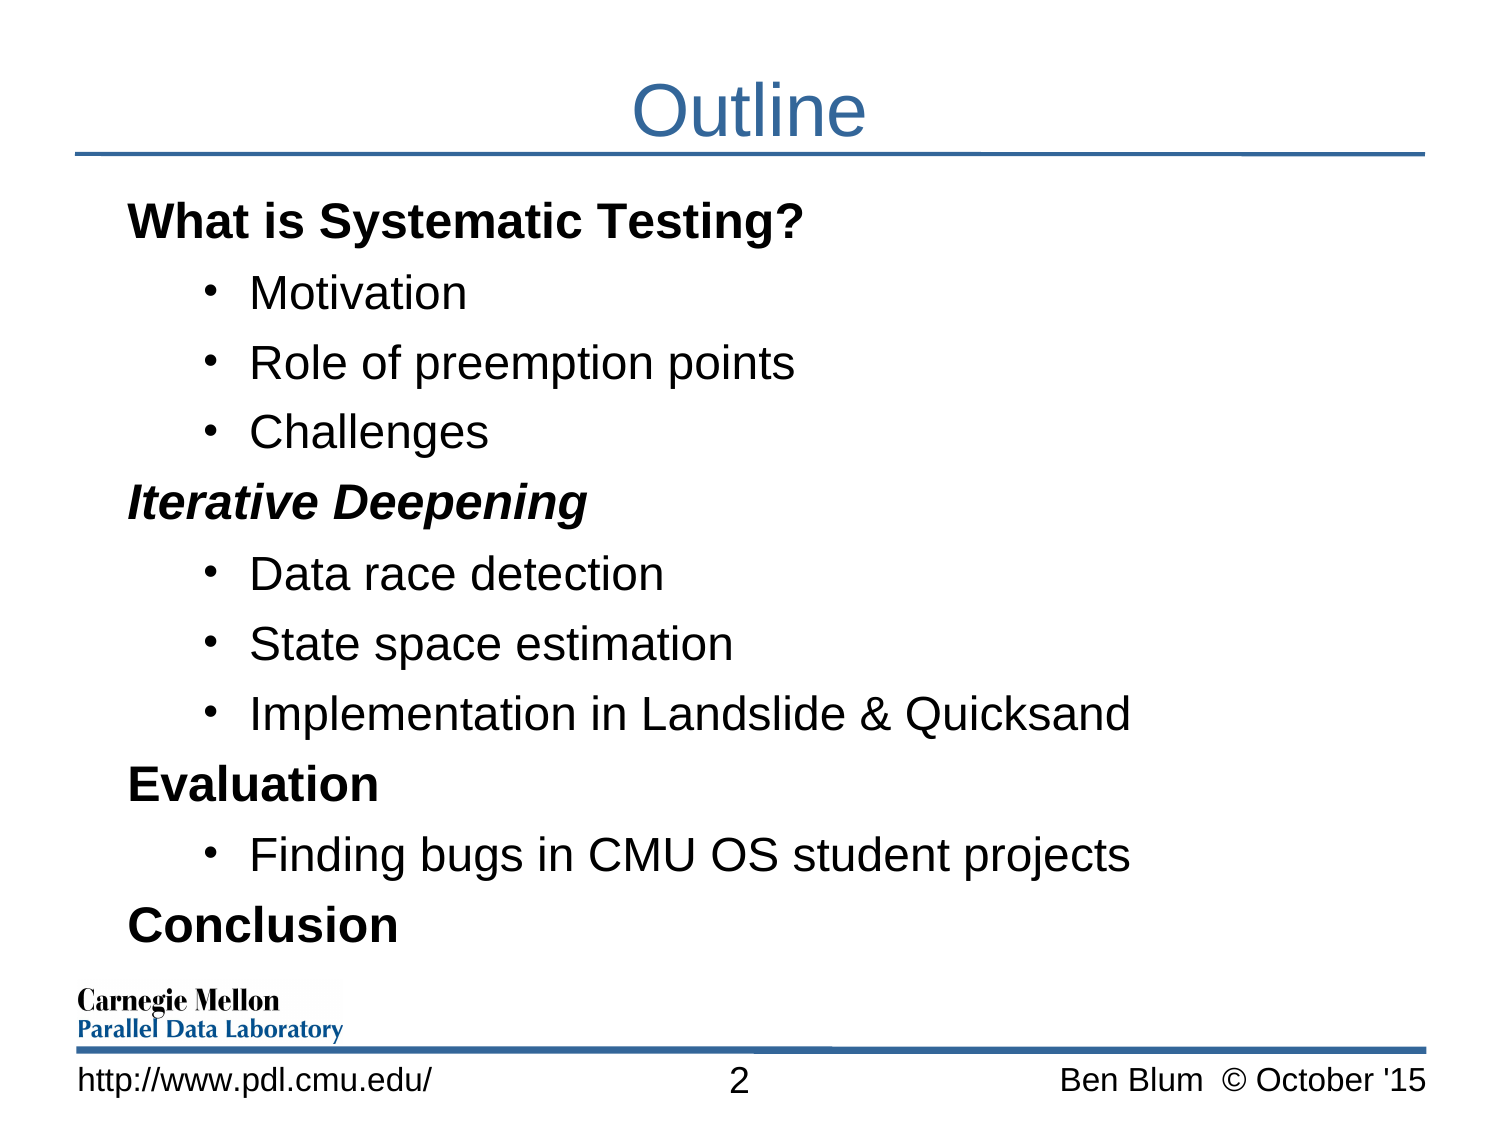

# Outline
What is Systematic Testing?
Motivation
Role of preemption points
Challenges
Iterative Deepening
Data race detection
State space estimation
Implementation in Landslide & Quicksand
Evaluation
Finding bugs in CMU OS student projects
Conclusion
2